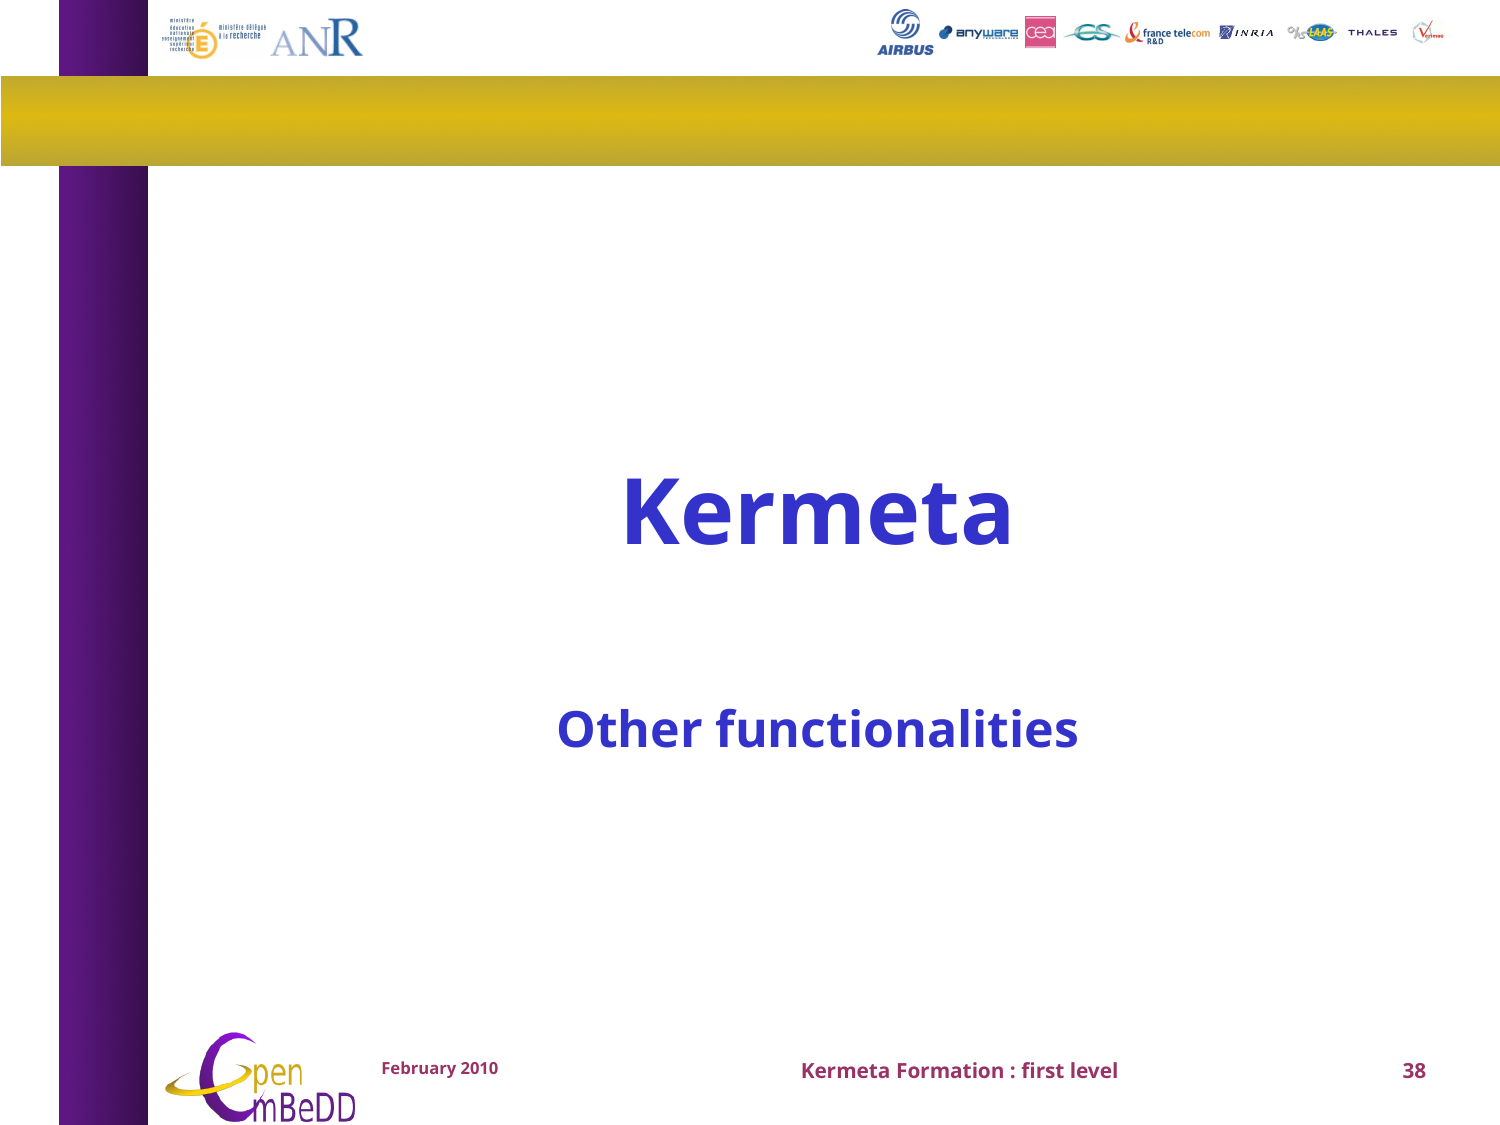

#
Kermeta
Other functionalities
Kermeta Formation : first level
February 2010